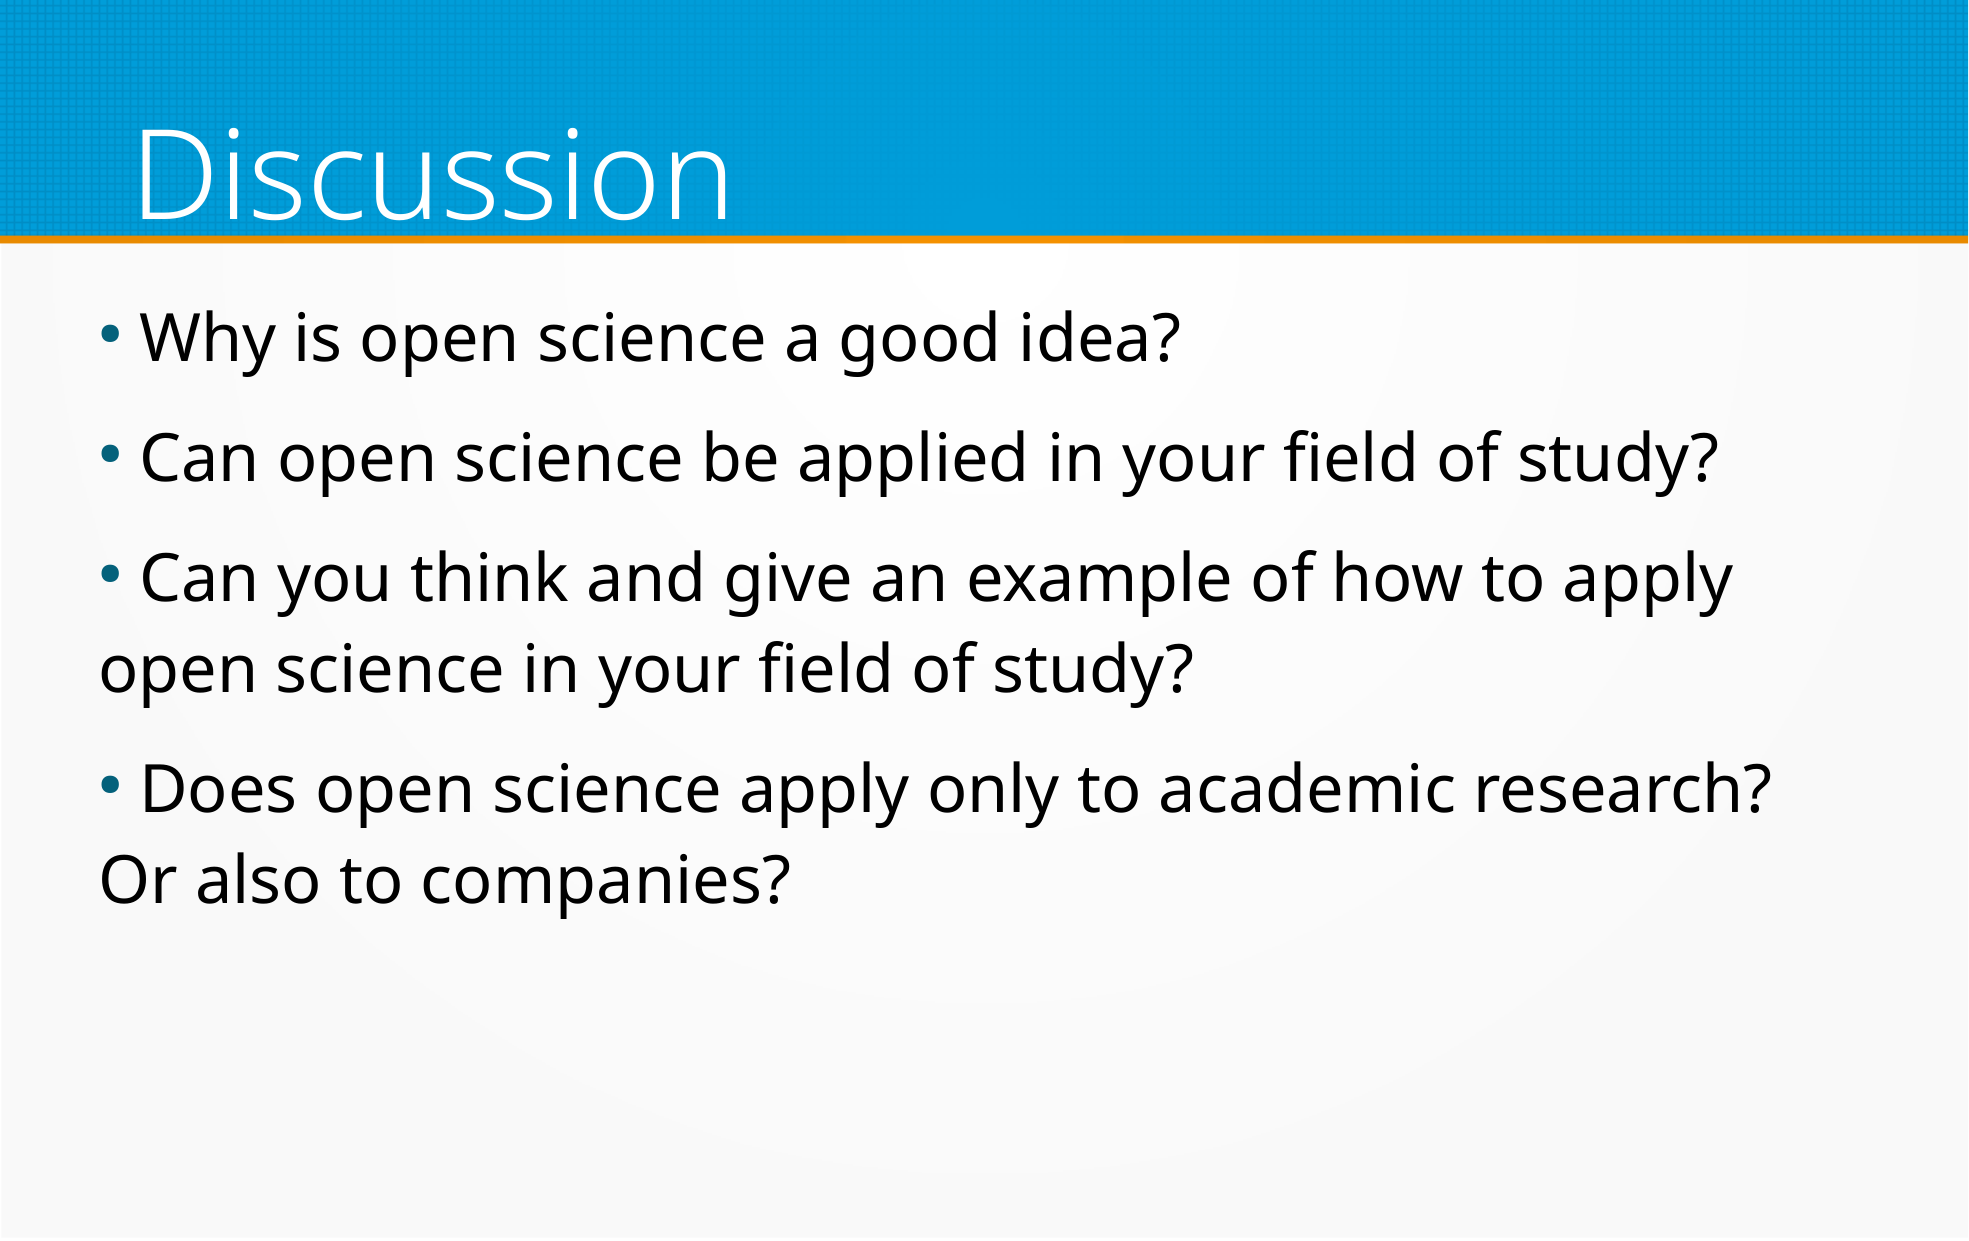

# Discussion
 Why is open science a good idea?
 Can open science be applied in your field of study?
 Can you think and give an example of how to apply open science in your field of study?
 Does open science apply only to academic research? Or also to companies?